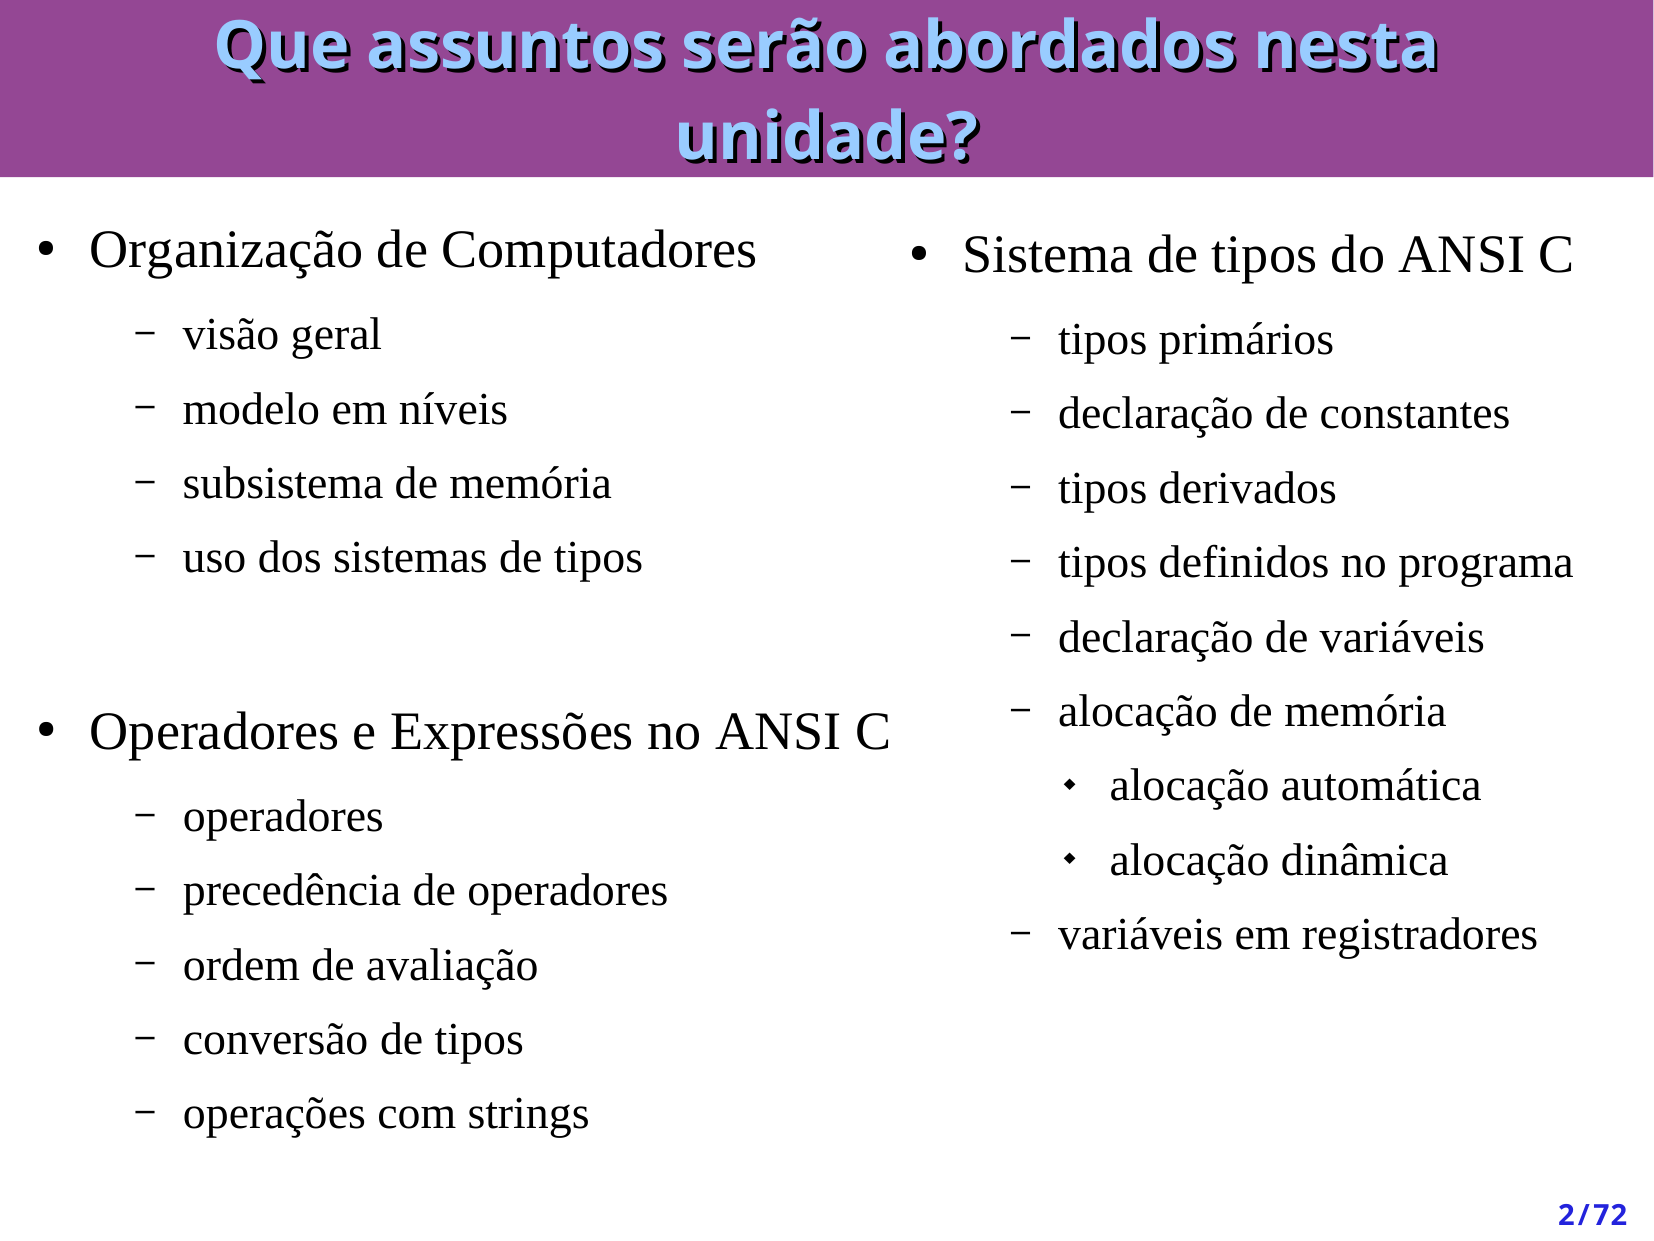

# Que assuntos serão abordados nesta unidade?
Organização de Computadores
visão geral
modelo em níveis
subsistema de memória
uso dos sistemas de tipos
Sistema de tipos do ANSI C
tipos primários
declaração de constantes
tipos derivados
tipos definidos no programa
declaração de variáveis
alocação de memória
alocação automática
alocação dinâmica
variáveis em registradores
Operadores e Expressões no ANSI C
operadores
precedência de operadores
ordem de avaliação
conversão de tipos
operações com strings
2